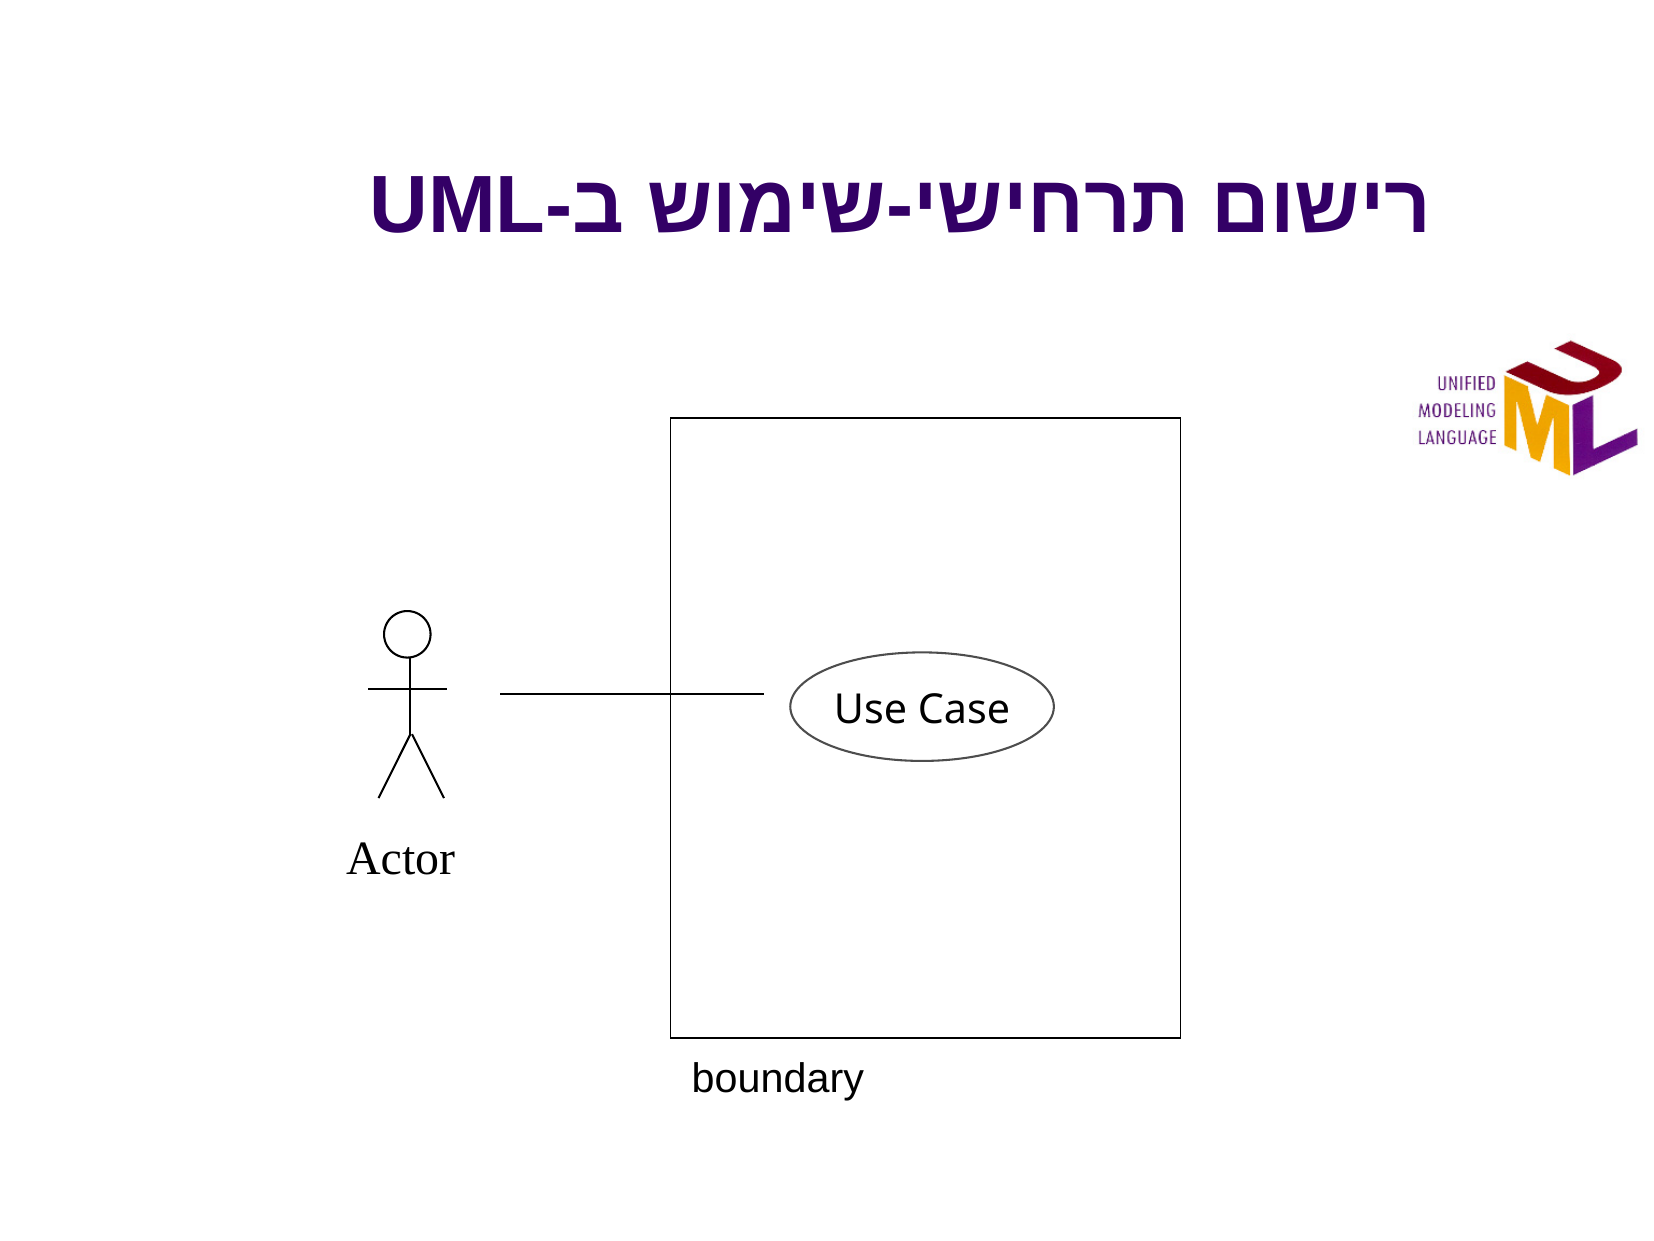

# רישום תרחישי-שימוש ב-UML
Use Case
Actor
boundary